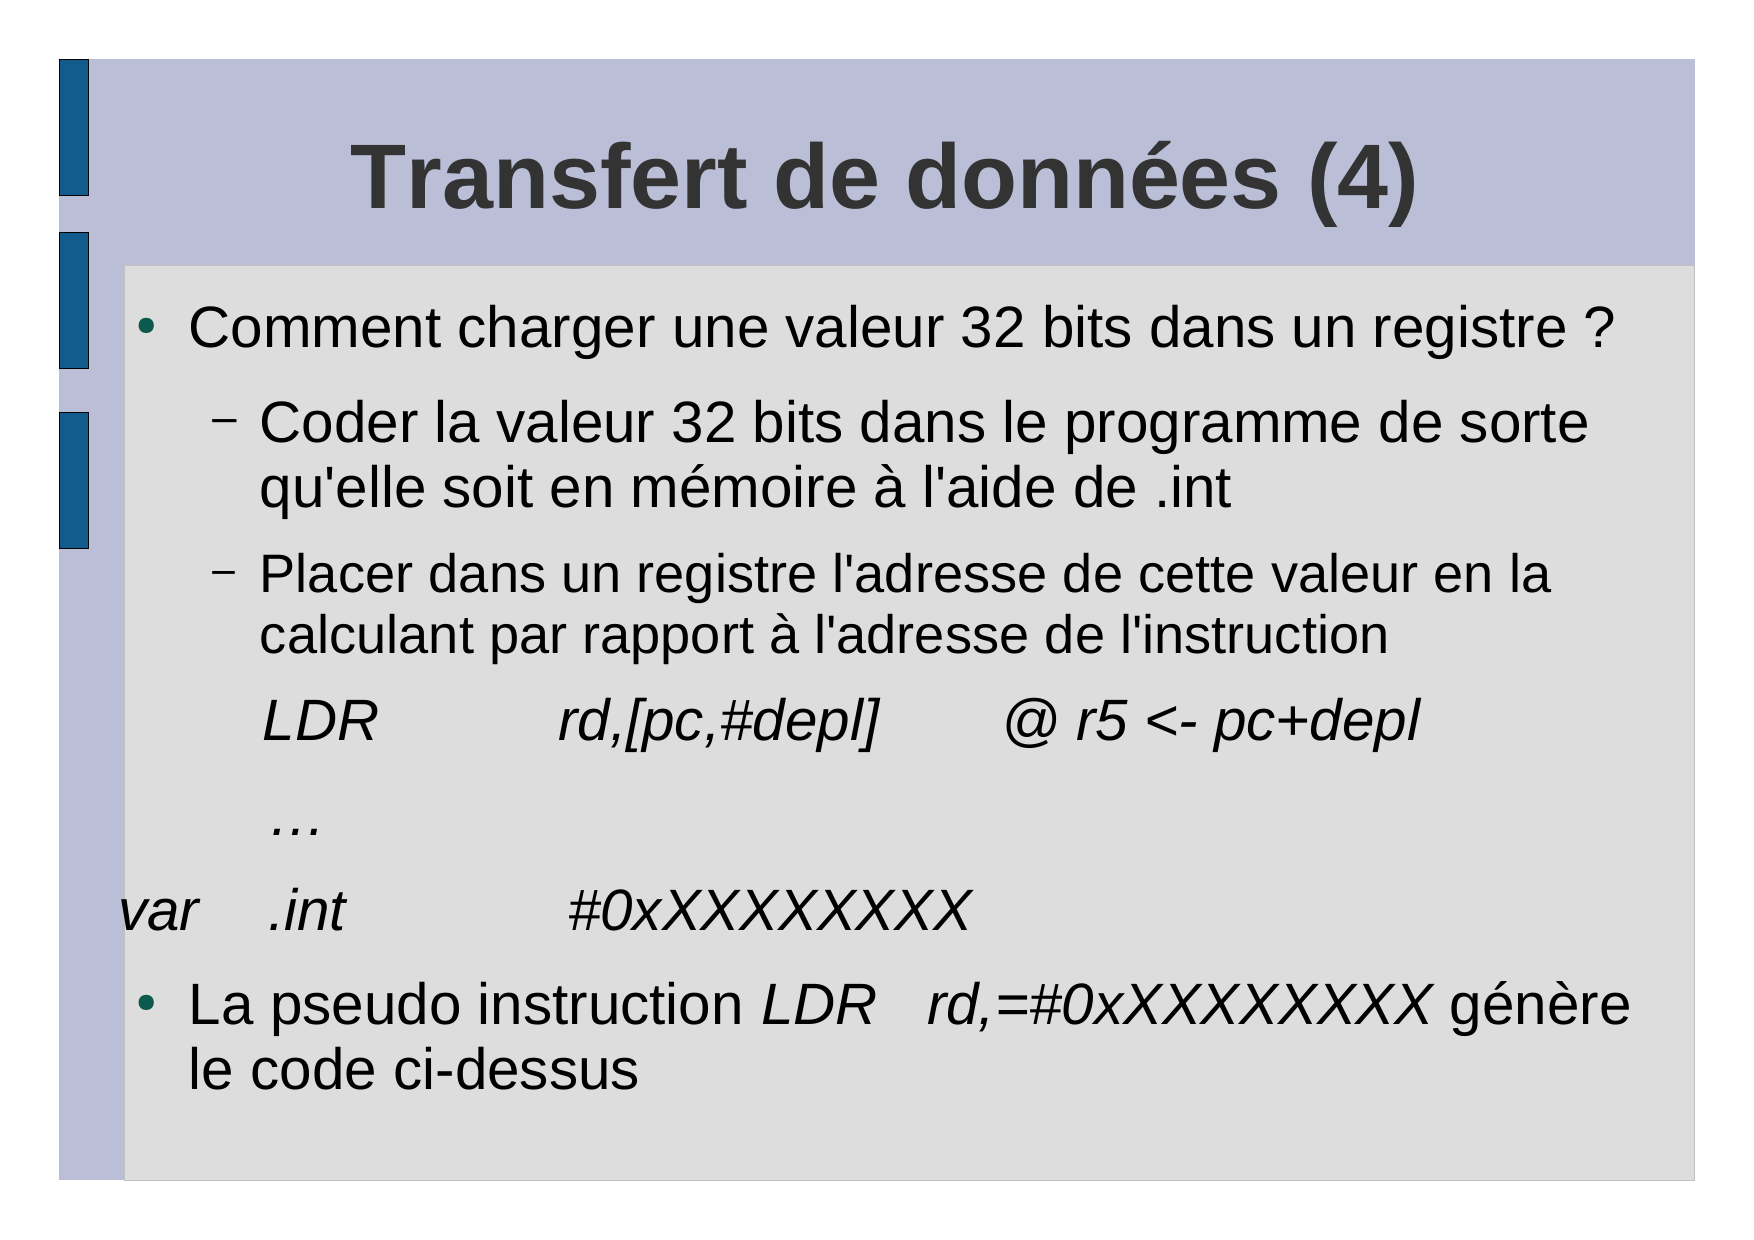

# Transfert de données (4)
Comment charger une valeur 32 bits dans un registre ?
Coder la valeur 32 bits dans le programme de sorte qu'elle soit en mémoire à l'aide de .int
Placer dans un registre l'adresse de cette valeur en la calculant par rapport à l'adresse de l'instruction
	LDR			rd,[pc,#depl]		@ r5 <- pc+depl
 	…
var	.int		#0xXXXXXXXX
La pseudo instruction LDR	rd,=#0xXXXXXXXX génère le code ci-dessus